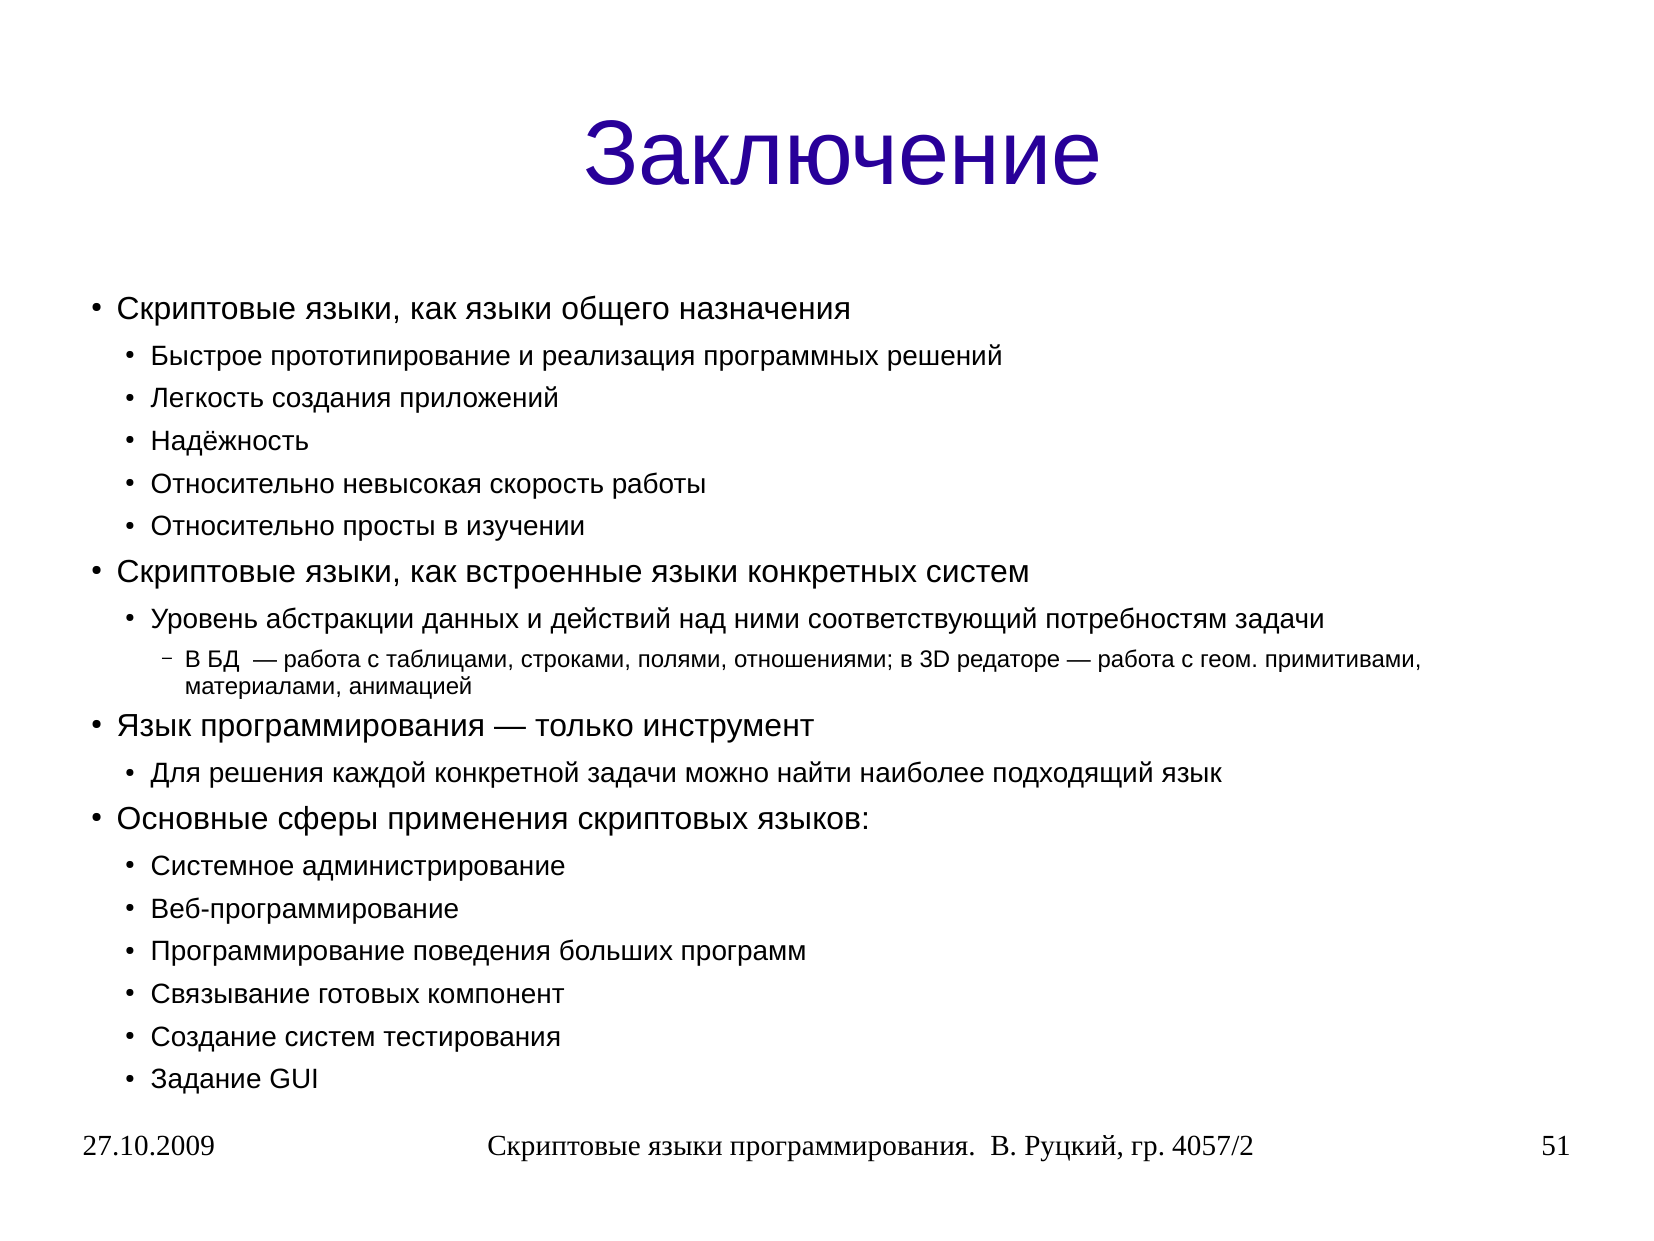

# Заключение
Скриптовые языки, как языки общего назначения
Быстрое прототипирование и реализация программных решений
Легкость создания приложений
Надёжность
Относительно невысокая скорость работы
Относительно просты в изучении
Скриптовые языки, как встроенные языки конкретных систем
Уровень абстракции данных и действий над ними соответствующий потребностям задачи
В БД — работа с таблицами, строками, полями, отношениями; в 3D редаторе — работа с геом. примитивами, материалами, анимацией
Язык программирования — только инструмент
Для решения каждой конкретной задачи можно найти наиболее подходящий язык
Основные сферы применения скриптовых языков:
Системное администрирование
Веб-программирование
Программирование поведения больших программ
Связывание готовых компонент
Создание систем тестирования
Задание GUI
27.10.2009
Скриптовые языки программирования. В. Руцкий, гр. 4057/2
51